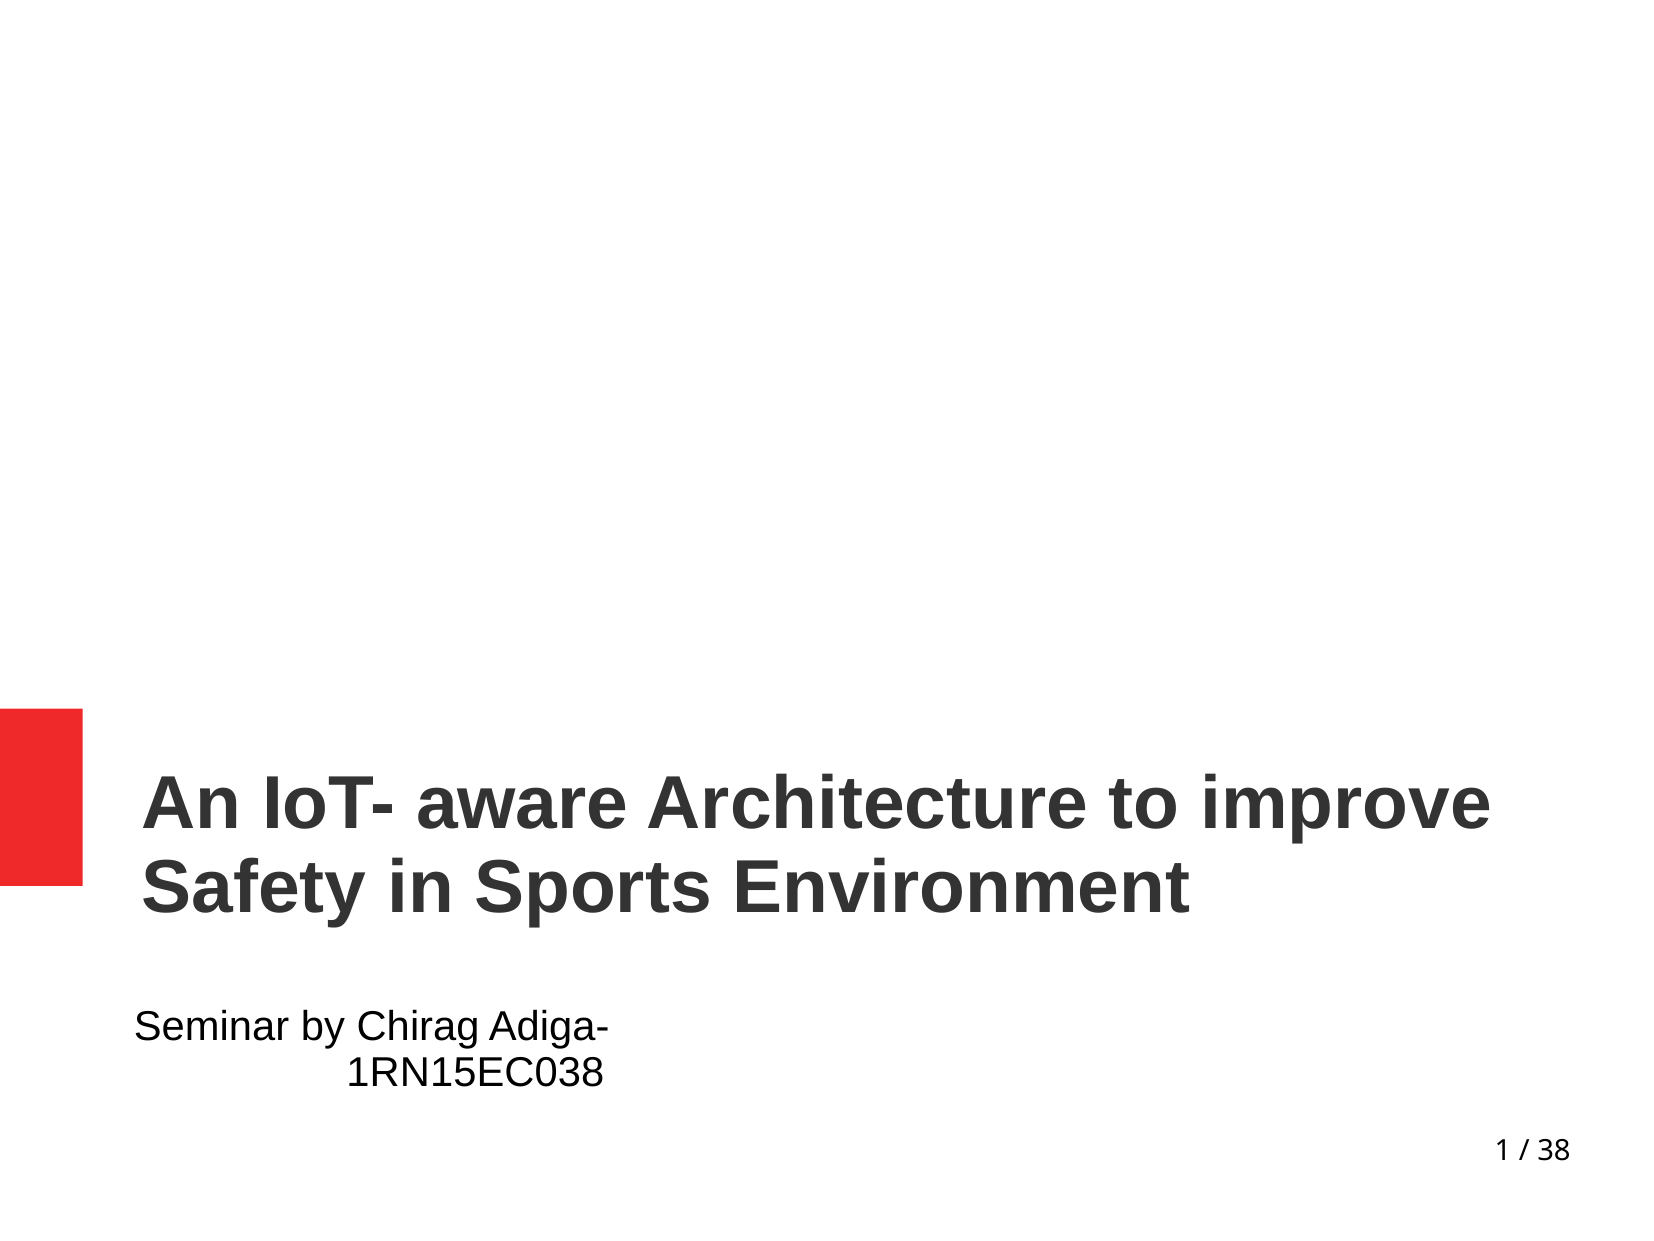

# An IoT- aware Architecture to improve Safety in Sports Environment
Seminar by Chirag Adiga-
 1RN15EC038
1